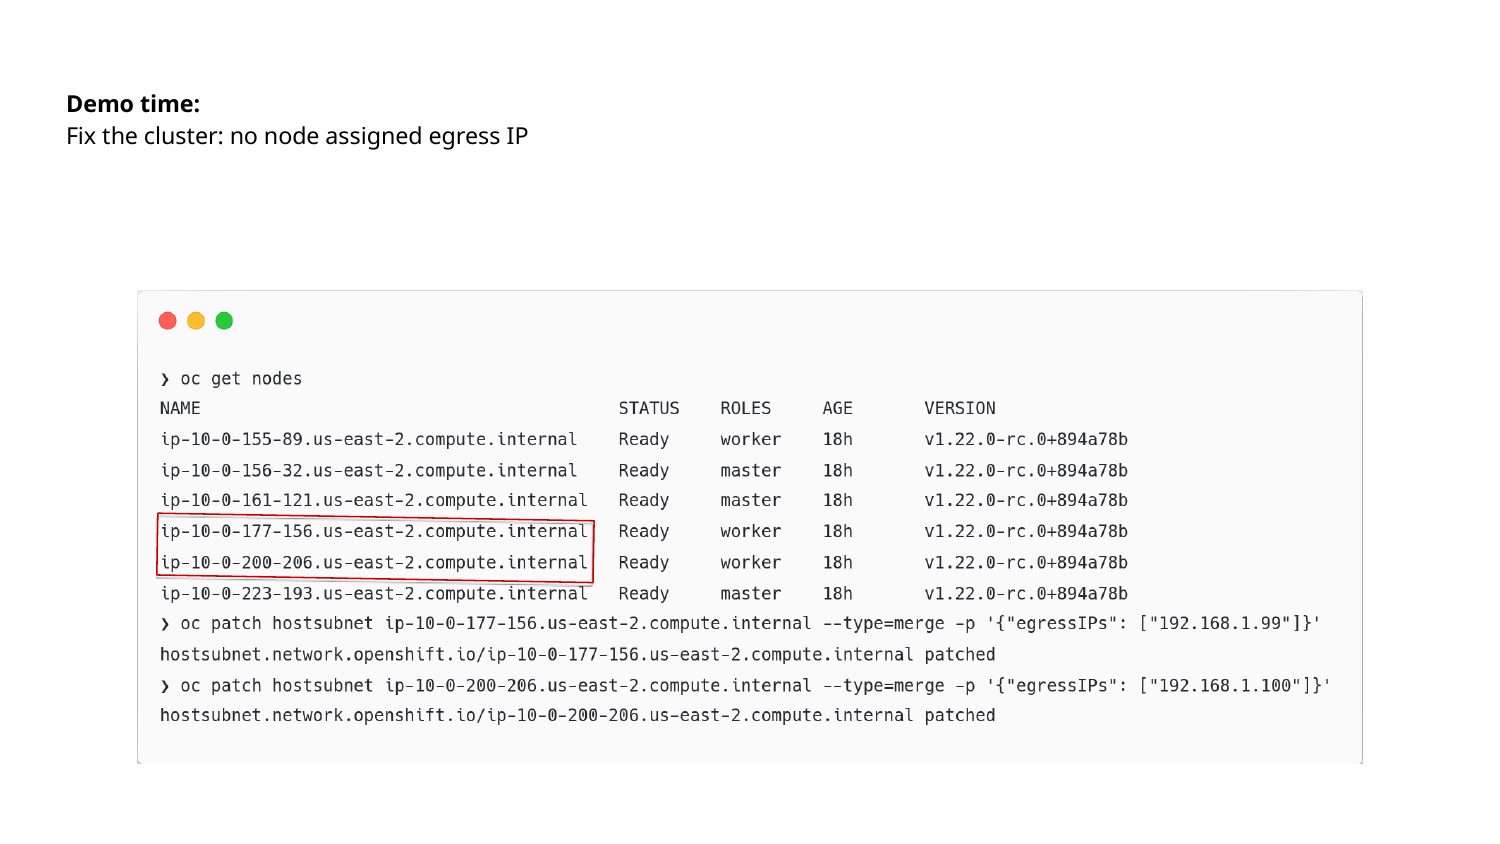

# Demo time: Fix the cluster: no node assigned egress IP